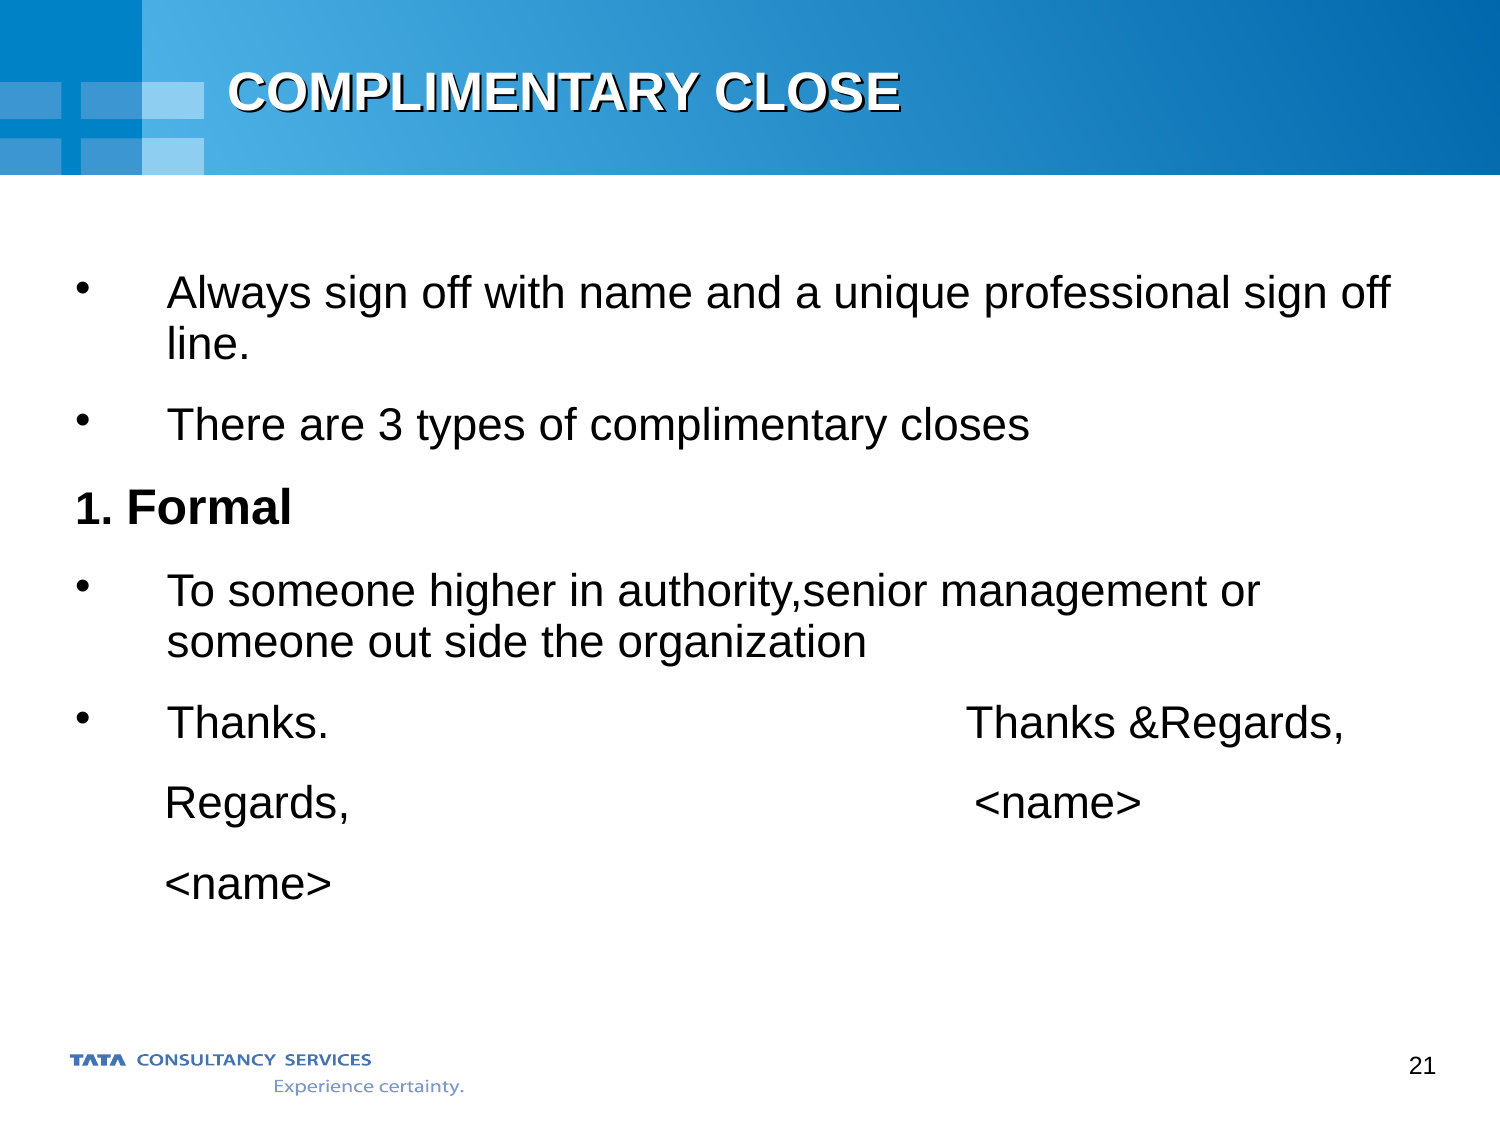

# COMPLIMENTARY CLOSE
Always sign off with name and a unique professional sign off line.
There are 3 types of complimentary closes
1. Formal
To someone higher in authority,senior management or someone out side the organization
Thanks. Thanks &Regards,
 Regards, <name>
 <name>